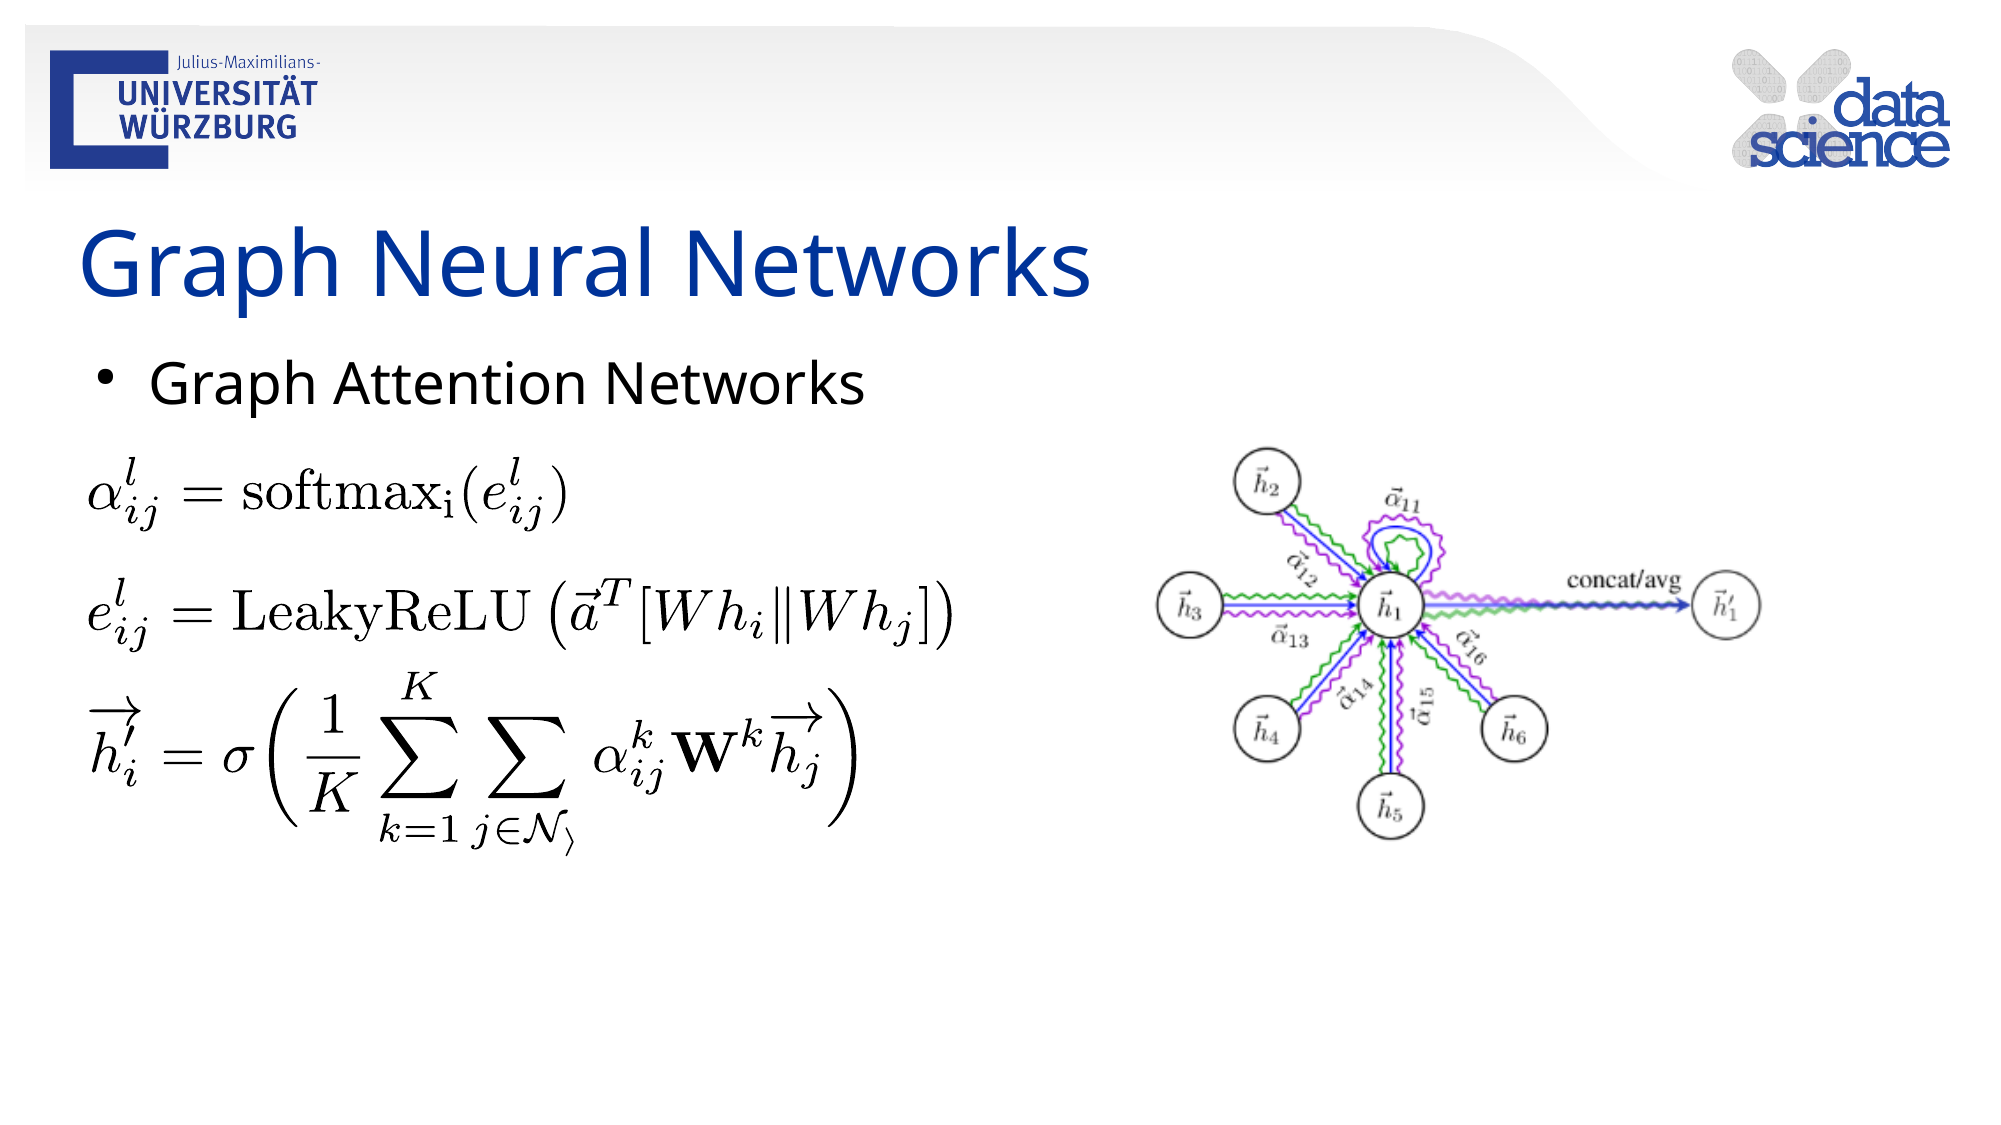

# Graph Neural Networks
Graph Attention Networks